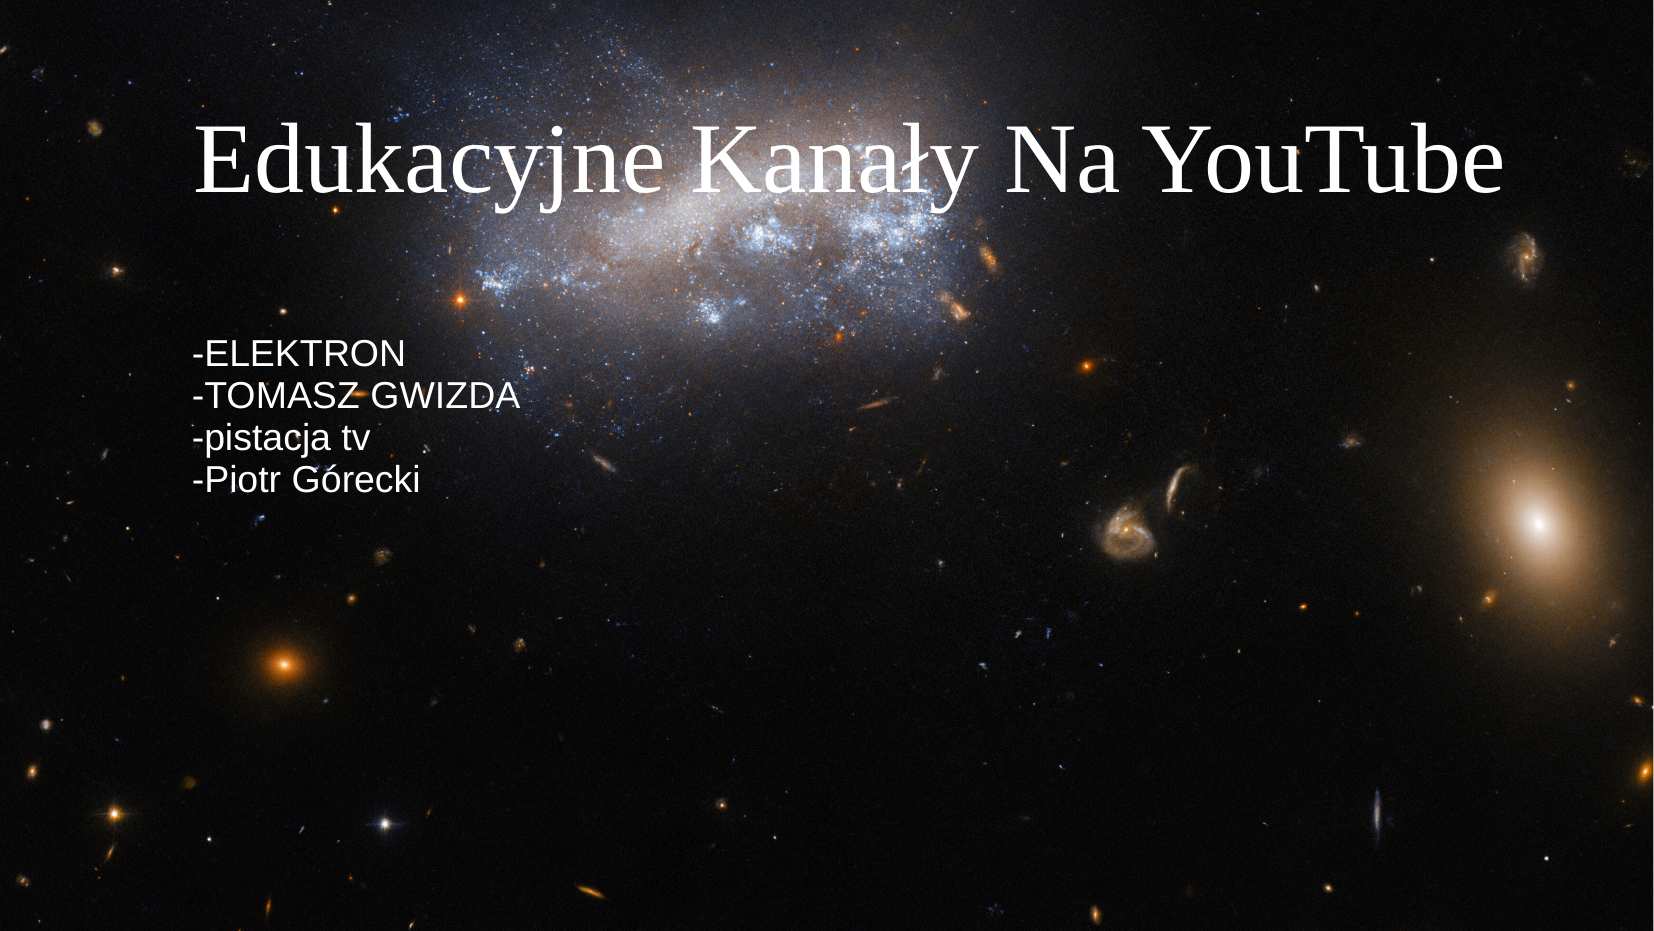

# Edukacyjne Kanały Na YouTube
-ELEKTRON
-TOMASZ GWIZDA
-pistacja tv
-Piotr Górecki